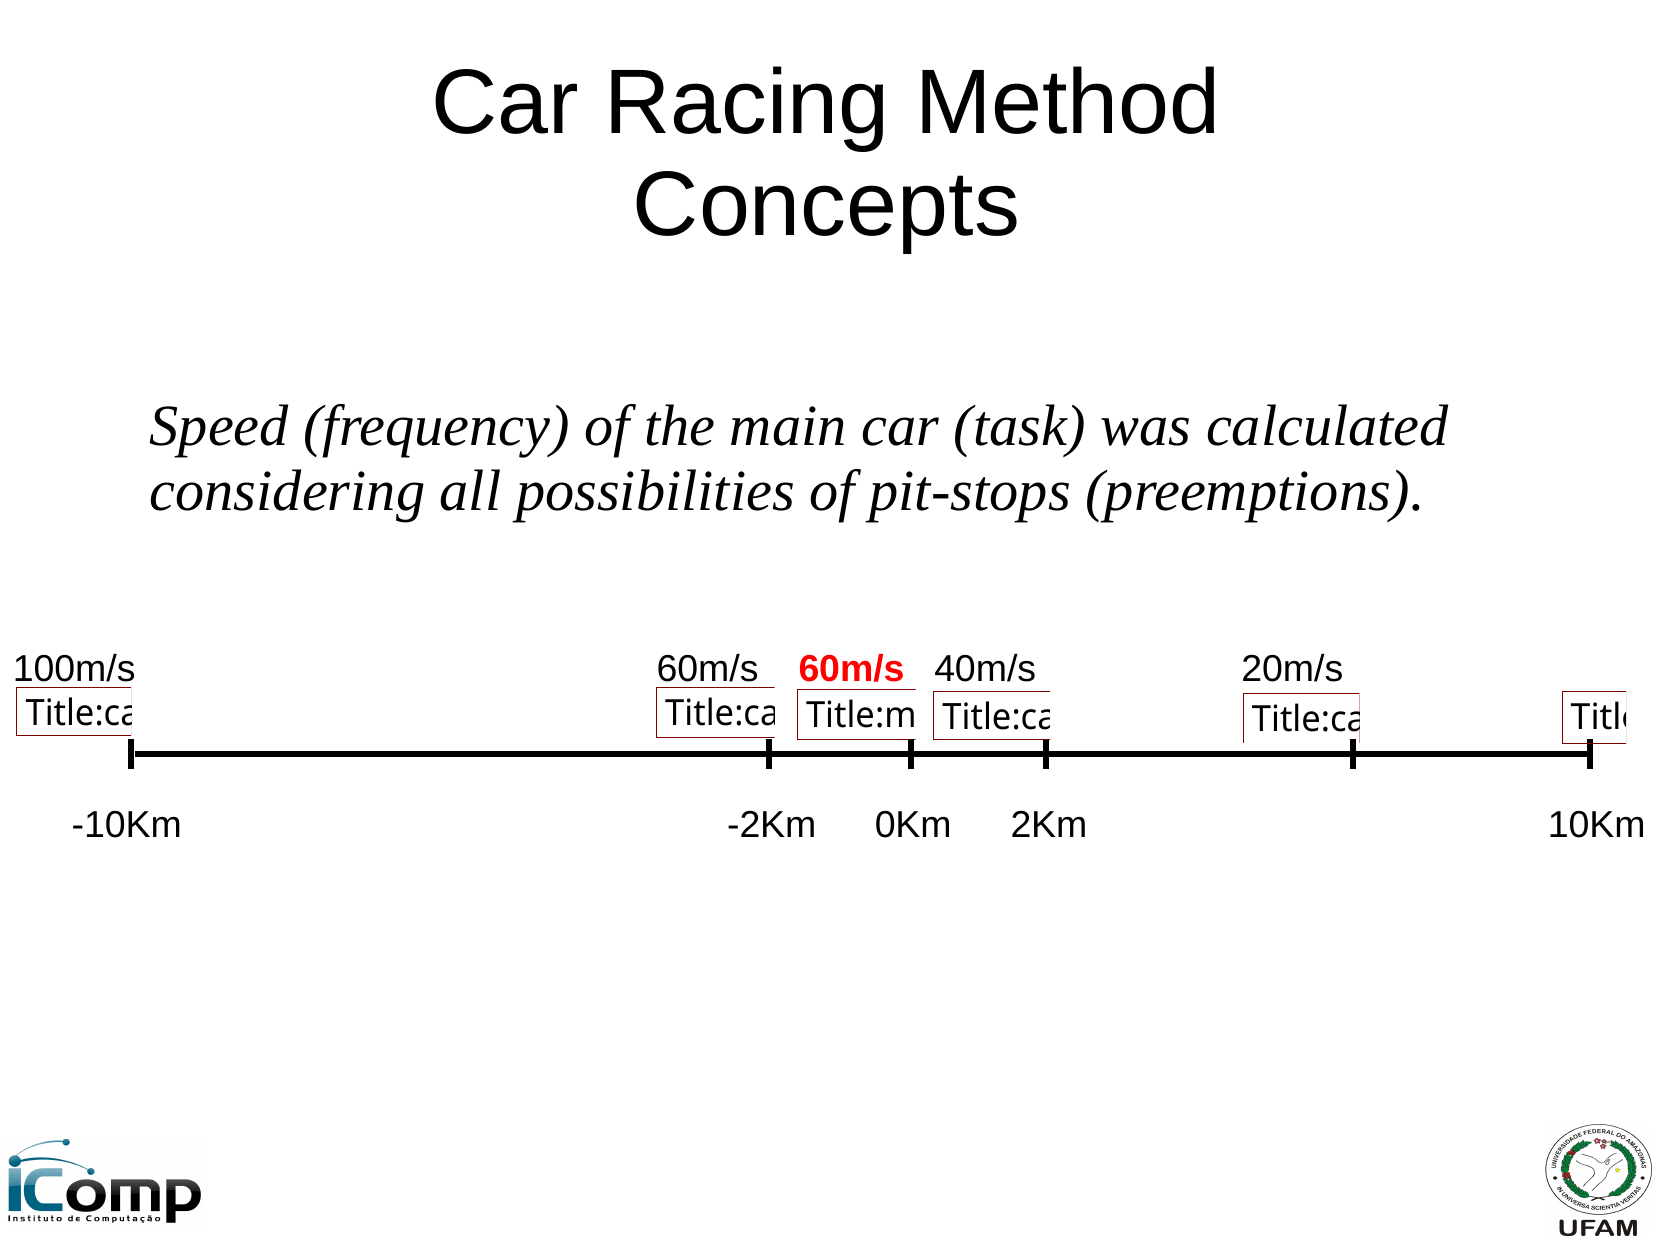

# Car Racing Method Concepts
Speed (frequency) of the main car (task) was calculated
considering all possibilities of pit-stops (preemptions).
100m/s
60m/s
60m/s
40m/s
20m/s
-10Km
-2Km
0Km
2Km
10Km